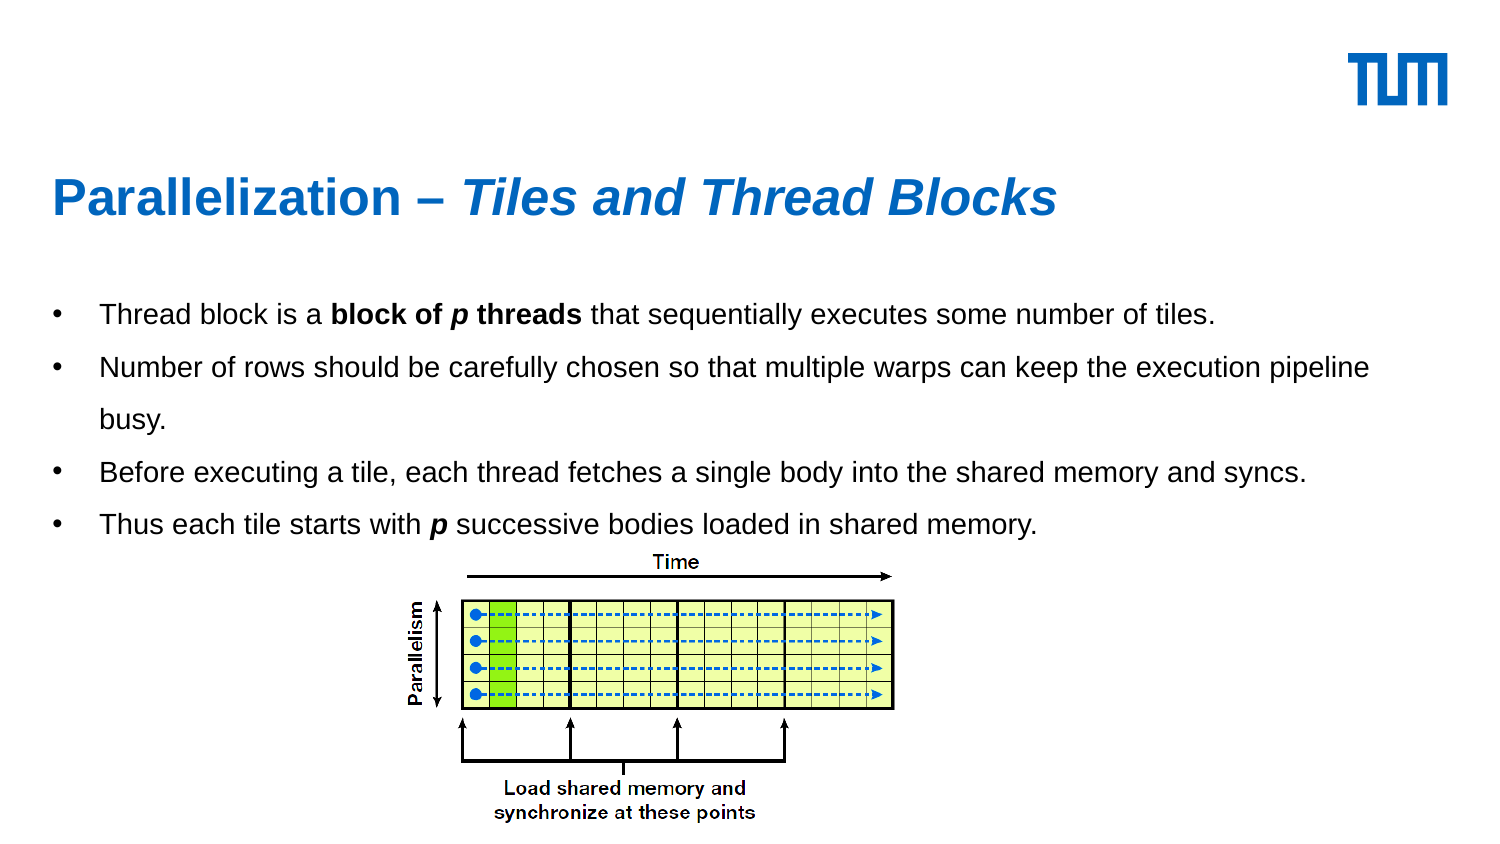

# Parallelization – Tiles and Thread Blocks
Thread block is a block of p threads that sequentially executes some number of tiles.
Number of rows should be carefully chosen so that multiple warps can keep the execution pipeline busy.
Before executing a tile, each thread fetches a single body into the shared memory and syncs.
Thus each tile starts with p successive bodies loaded in shared memory.